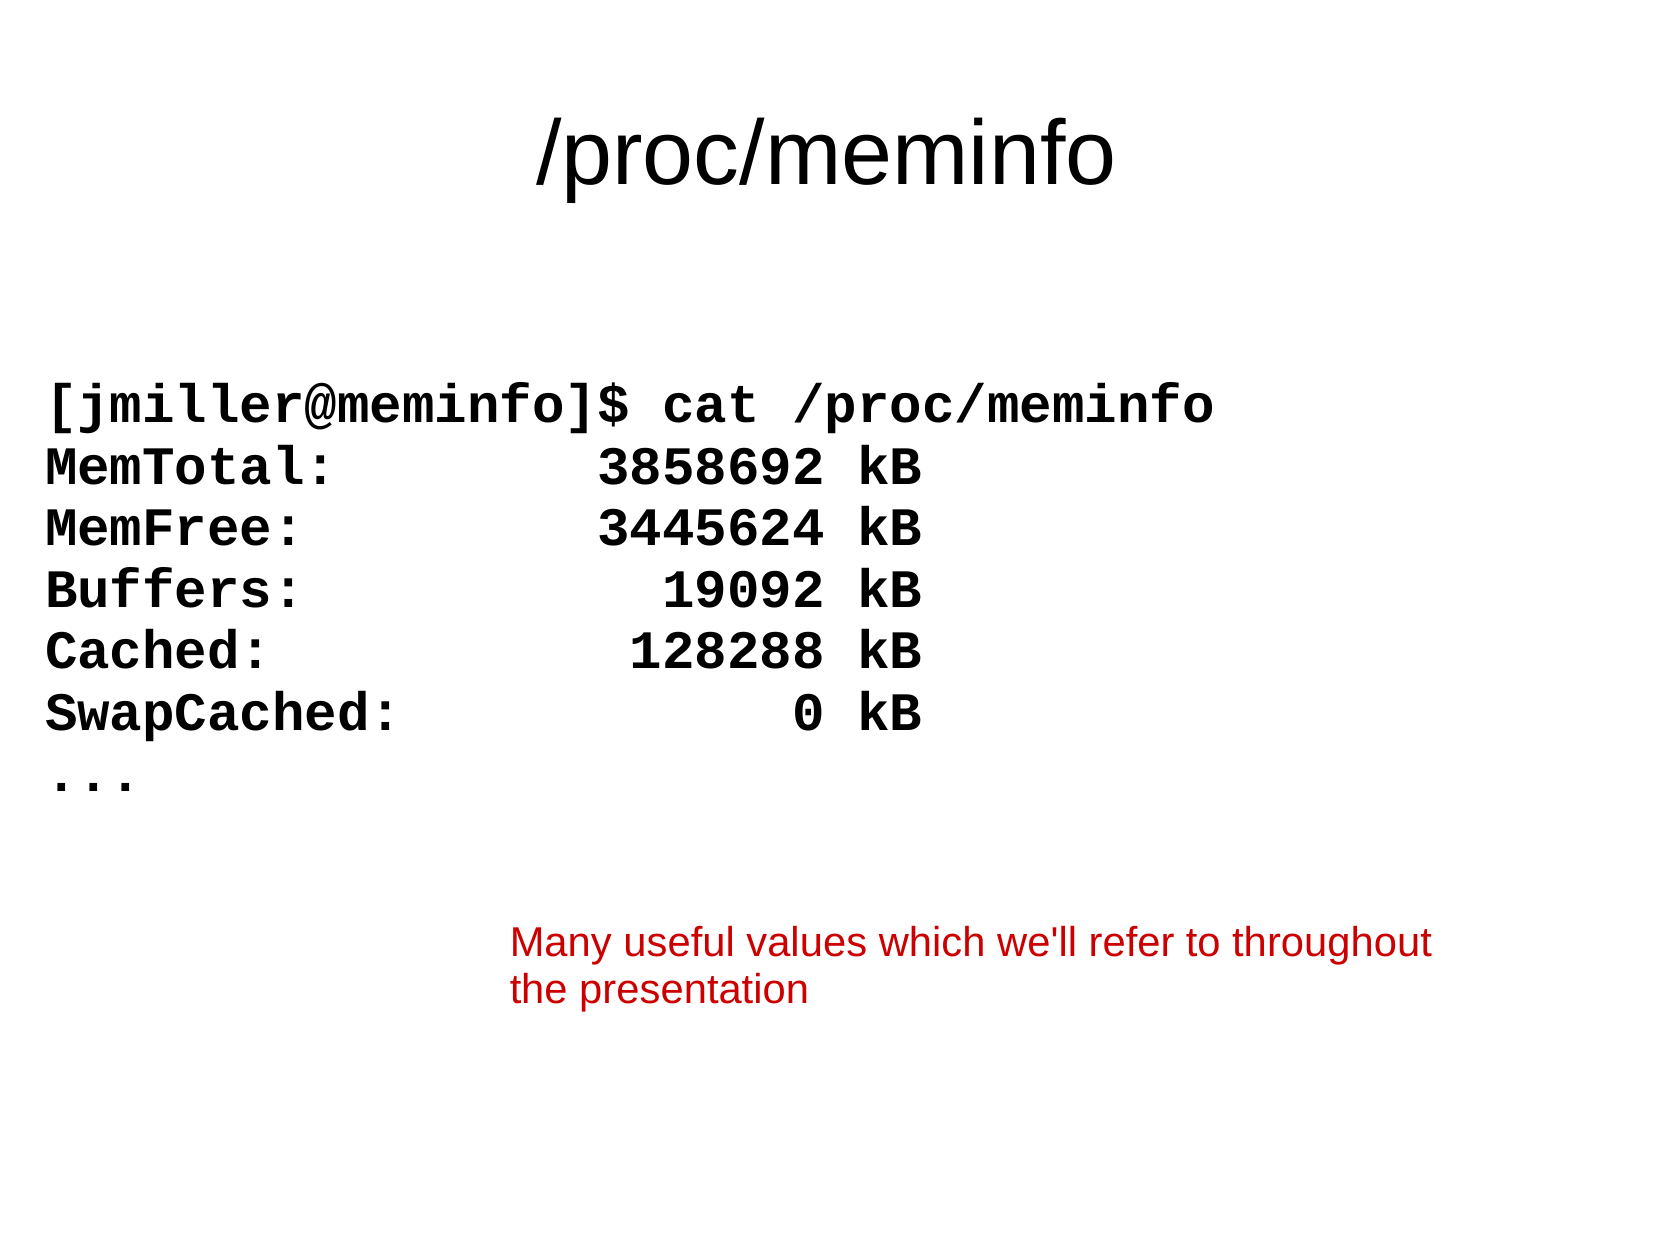

# /proc/meminfo
[jmiller@meminfo]$ cat /proc/meminfo
MemTotal: 3858692 kB
MemFree: 3445624 kB
Buffers: 19092 kB
Cached: 128288 kB
SwapCached: 0 kB
...
Many useful values which we'll refer to throughout
the presentation